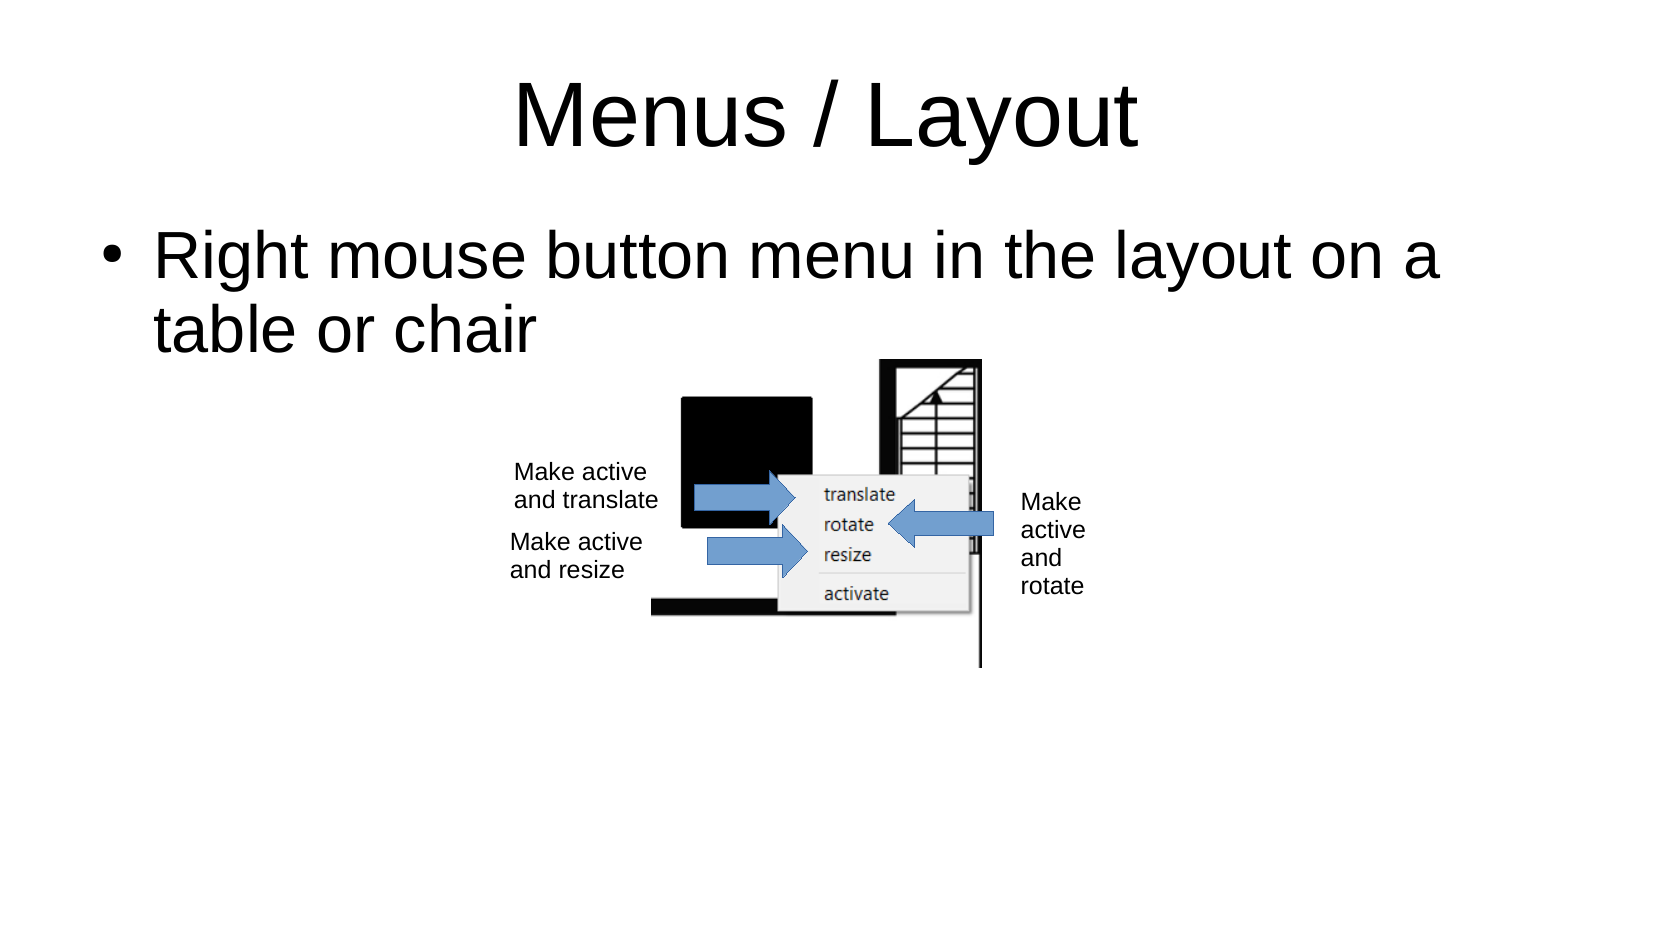

# Menus / Layout
Right mouse button menu in the layout on a table or chair
Make active and translate
Make active and rotate
Make active and resize